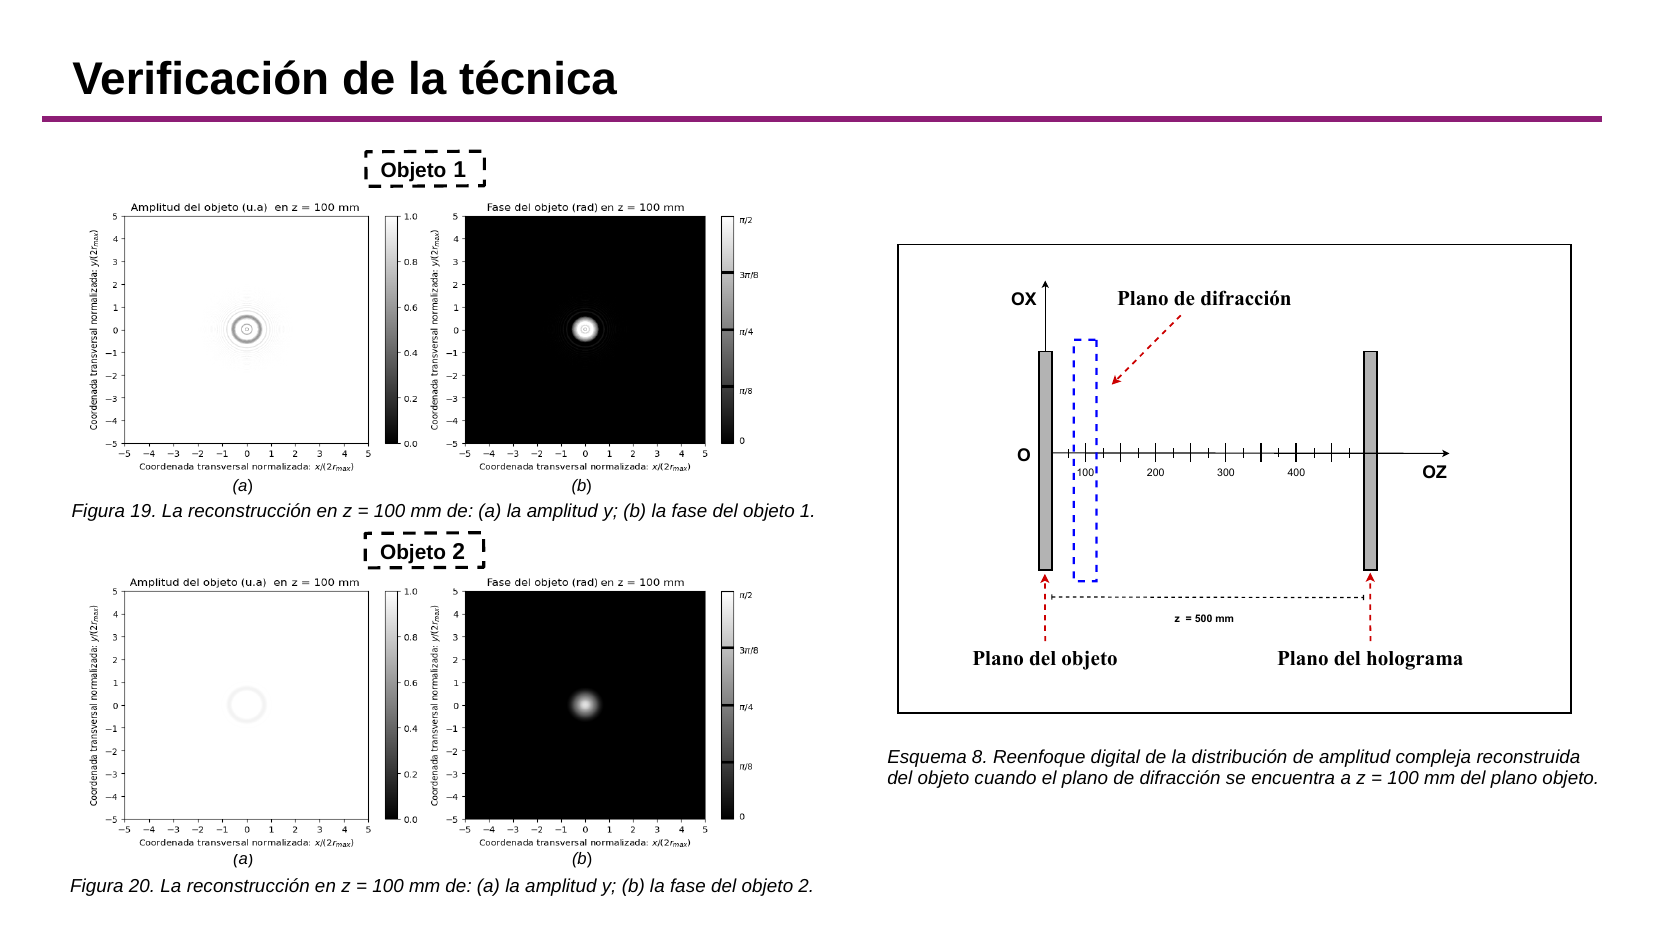

# Verificación de la técnica
Objeto 1
(a)
(b)
 Figura 19. La reconstrucción en z = 100 mm de: (a) la amplitud y; (b) la fase del objeto 1.
Objeto 2
Esquema 8. Reenfoque digital de la distribución de amplitud compleja reconstruida del objeto cuando el plano de difracción se encuentra a z = 100 mm del plano objeto.
(a)
(b)
 Figura 20. La reconstrucción en z = 100 mm de: (a) la amplitud y; (b) la fase del objeto 2.